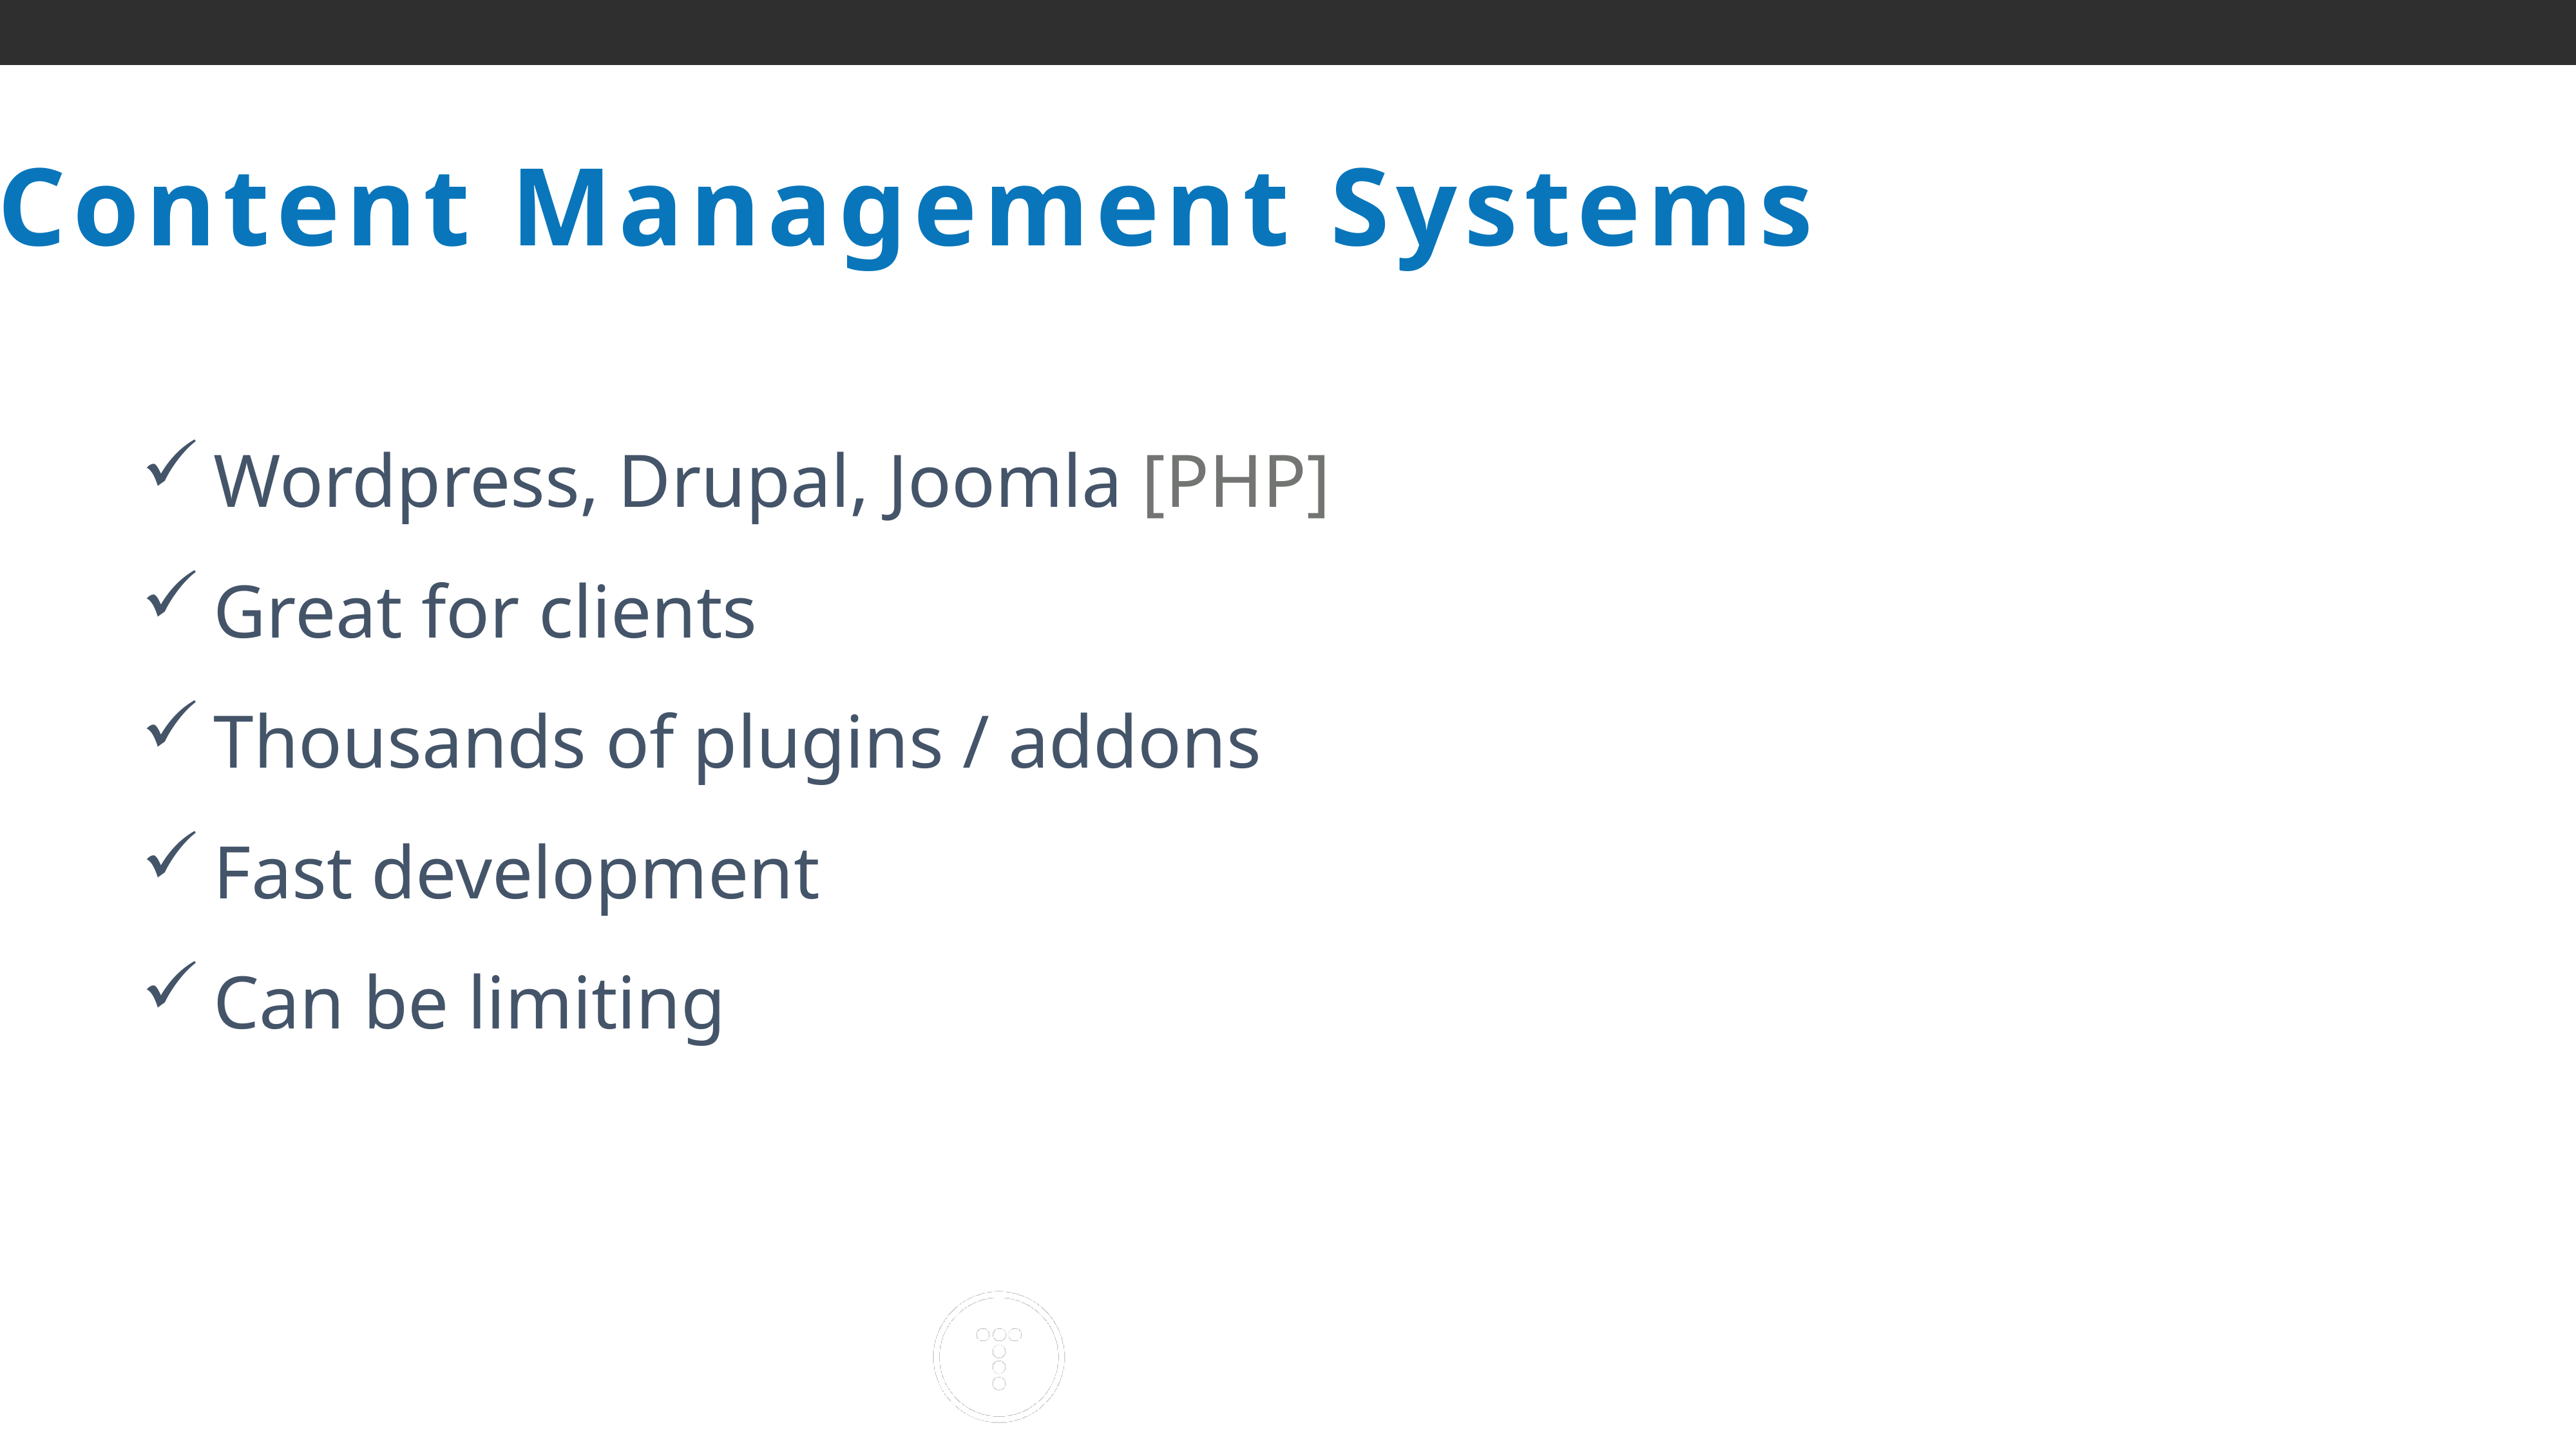

Content Management Systems
Wordpress, Drupal, Joomla [PHP]
Great for clients
Thousands of plugins / addons
Fast development
Can be limiting
Traversymedia.com